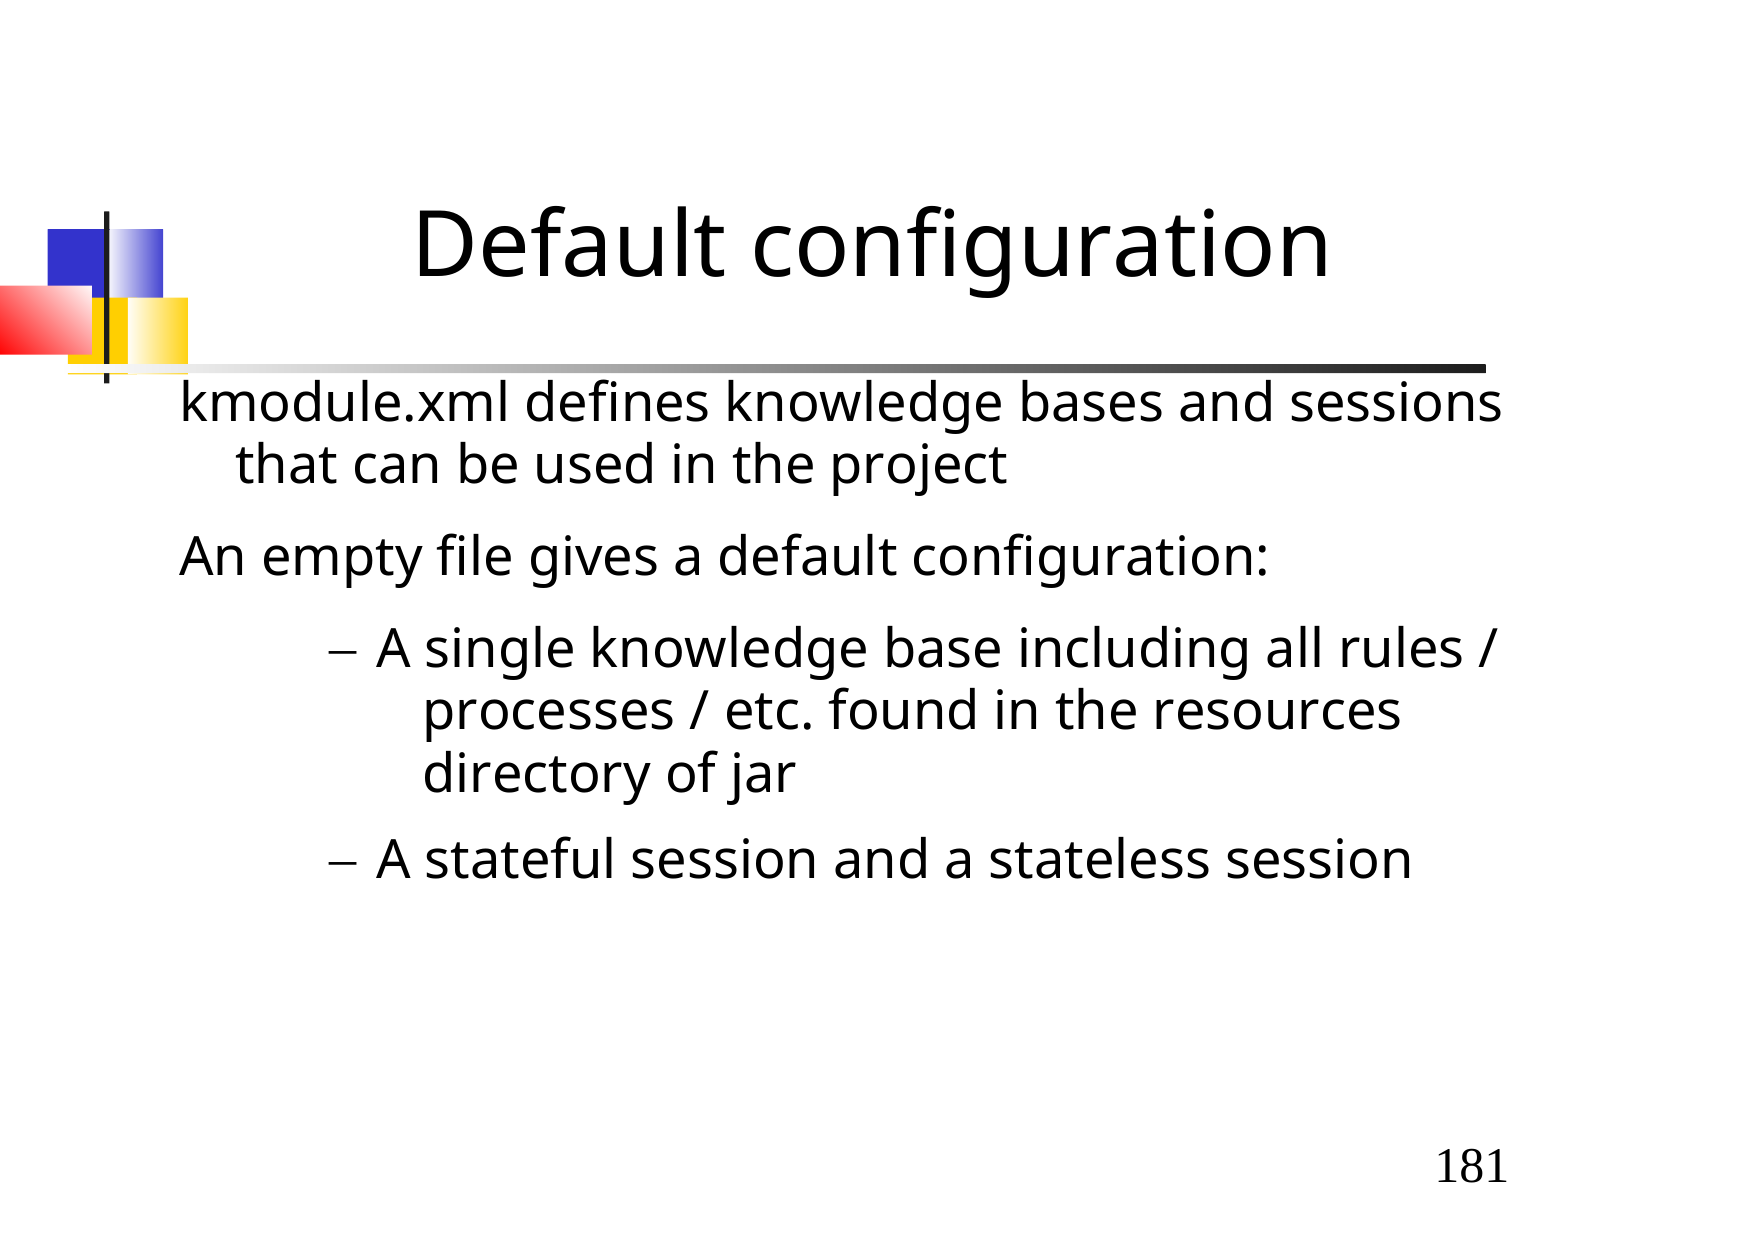

# Default configuration
kmodule.xml defines knowledge bases and sessions that can be used in the project
An empty file gives a default configuration:
A single knowledge base including all rules / processes / etc. found in the resources directory of jar
A stateful session and a stateless session